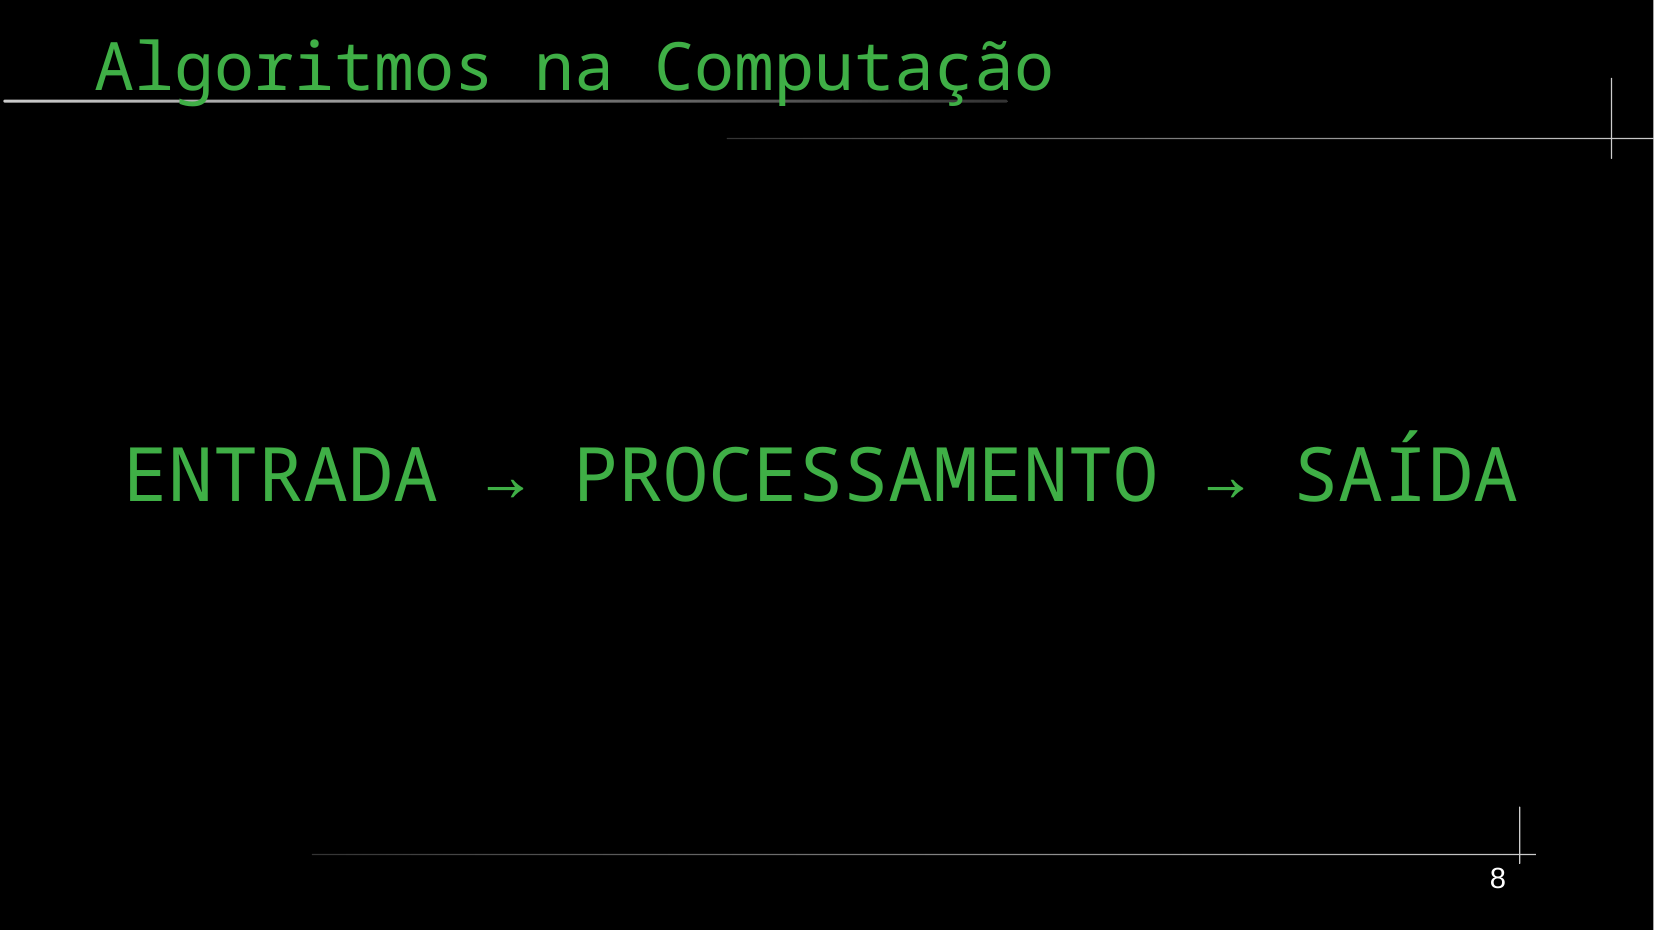

# Algoritmos na Computação
ENTRADA → PROCESSAMENTO → SAÍDA
8